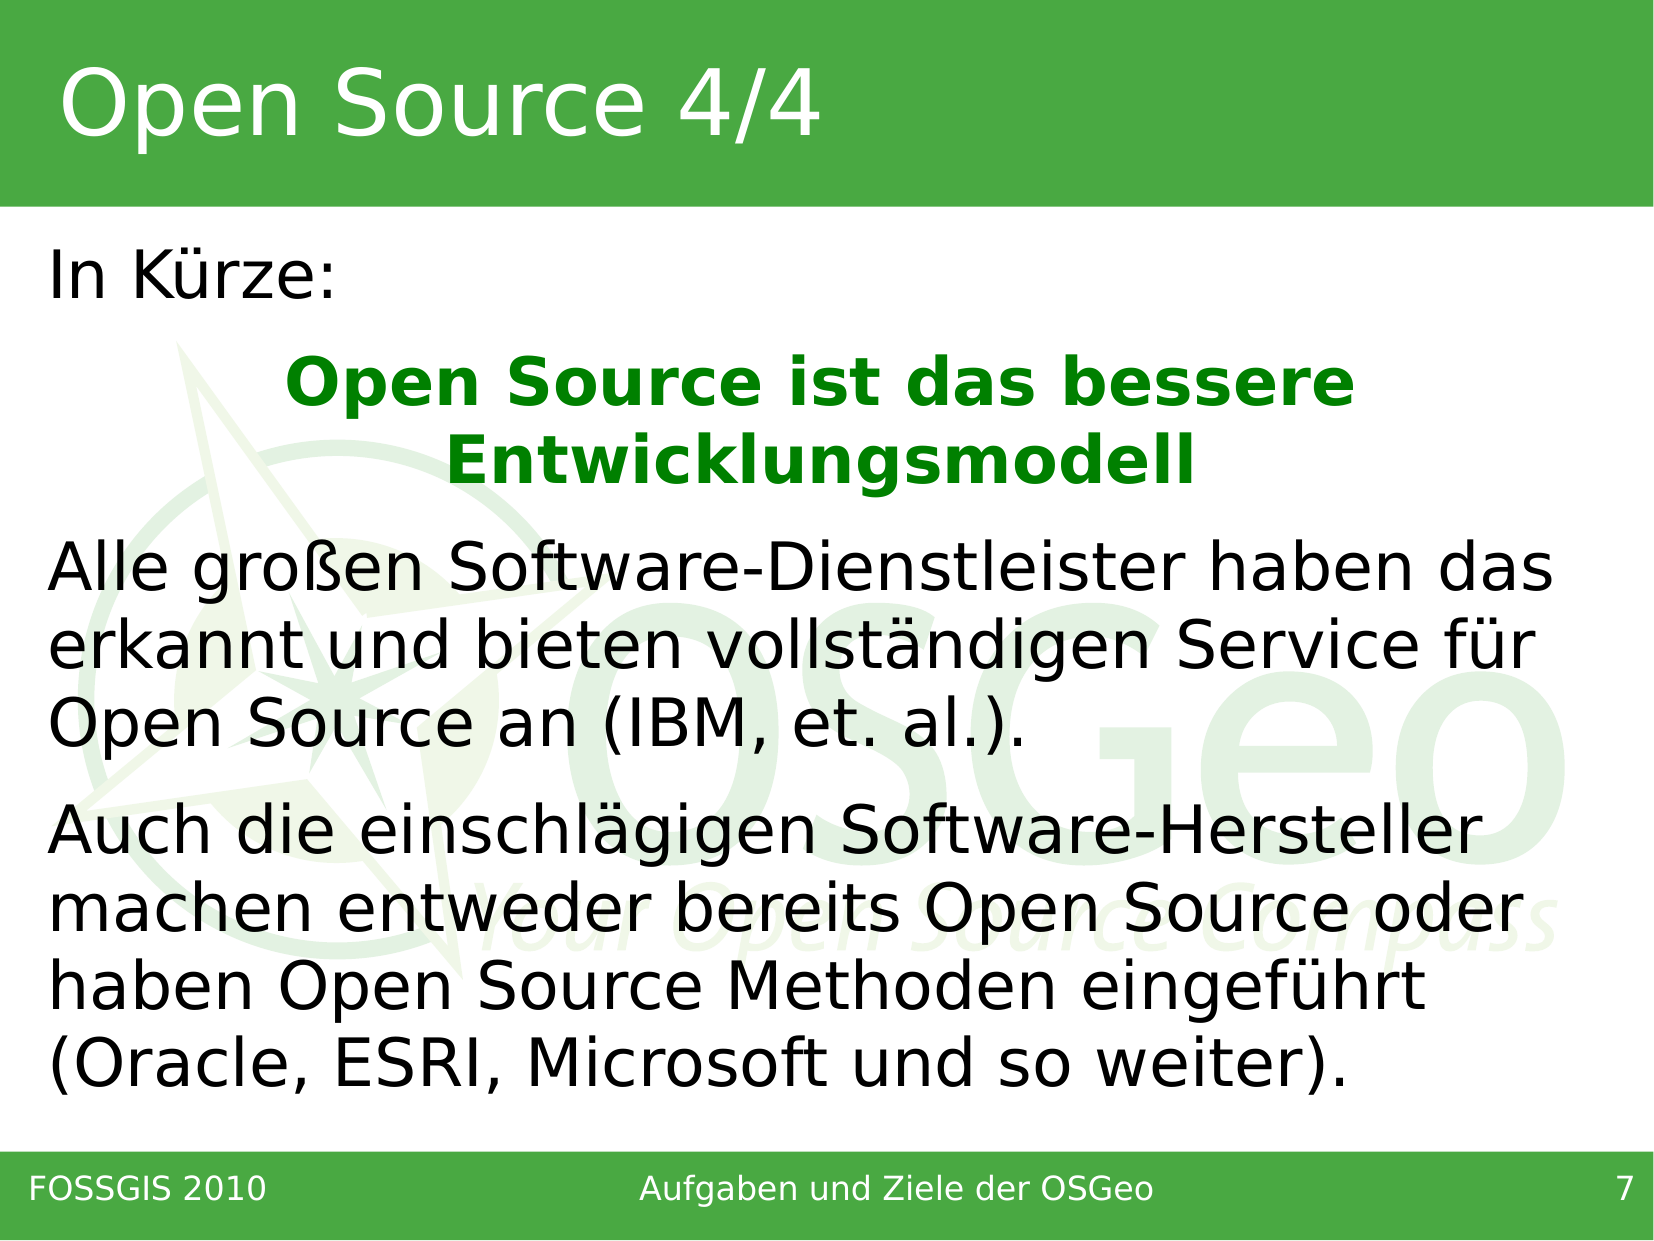

# Open Source 4/4
In Kürze:
Open Source ist das bessere Entwicklungsmodell
Alle großen Software-Dienstleister haben das erkannt und bieten vollständigen Service für Open Source an (IBM, et. al.).
Auch die einschlägigen Software-Hersteller machen entweder bereits Open Source oder haben Open Source Methoden eingeführt (Oracle, ESRI, Microsoft und so weiter).
FOSSGIS 2010
Aufgaben und Ziele der OSGeo
7